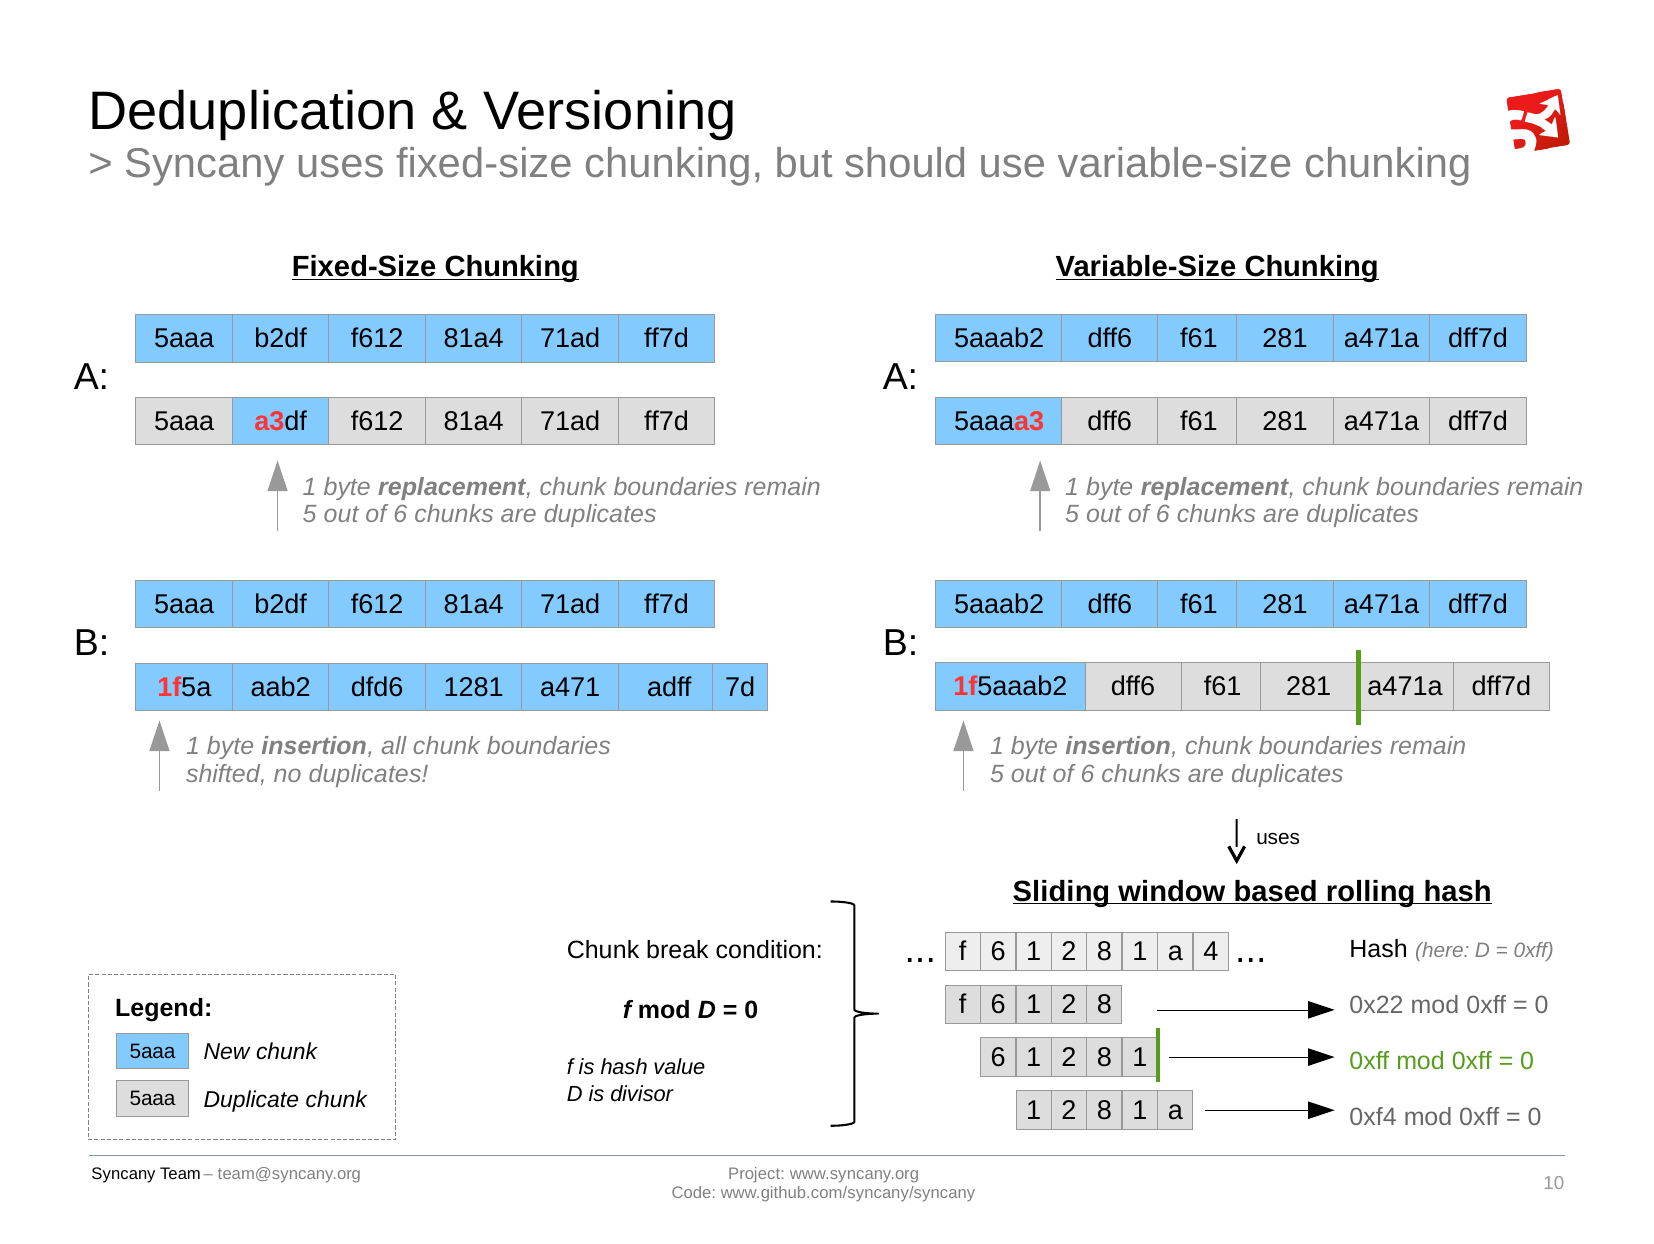

# Deduplication & Versioning > Syncany uses fixed-size chunking, but should use variable-size chunking
Fixed-Size Chunking
Variable-Size Chunking
5aaab2
dff6
f61
281
a471a
dff7d
5aaa
b2df
f612
81a4
71ad
ff7d
A:
A:
5aaaa3
dff6
f61
281
a471a
dff7d
5aaa
a3df
f612
81a4
71ad
ff7d
1 byte replacement, chunk boundaries remain
5 out of 6 chunks are duplicates
1 byte replacement, chunk boundaries remain
5 out of 6 chunks are duplicates
5aaab2
5aaab2
dff6
dff6
f61
f61
281a4
281
71ad
a471a
ff7d
dff7d
5aaa
b2df
f612
81a4
71ad
ff7d
B:
B:
15aaab2
1f5aaab2
bdff6
dff6
f61
f61
281a4
281
71ad
a471a
ff7d
dff7d
1f5a
aab2
dfd6
1281
a471
adff
7d
1 byte insertion, all chunk boundaries
shifted, no duplicates!
1 byte insertion, chunk boundaries remain
5 out of 6 chunks are duplicates
uses
Sliding window based rolling hash
...
...
Chunk break condition:
 f mod D = 0
f is hash value
D is divisor
Hash (here: D = 0xff)
0x22 mod 0xff = 0
0xff mod 0xff = 0
0xf4 mod 0xff = 0
f
6
1
2
8
1
a
4
f
6
1
2
8
Legend:
New chunk
5aaa
6
1
2
8
1
Duplicate chunk
5aaa
1
2
8
1
a